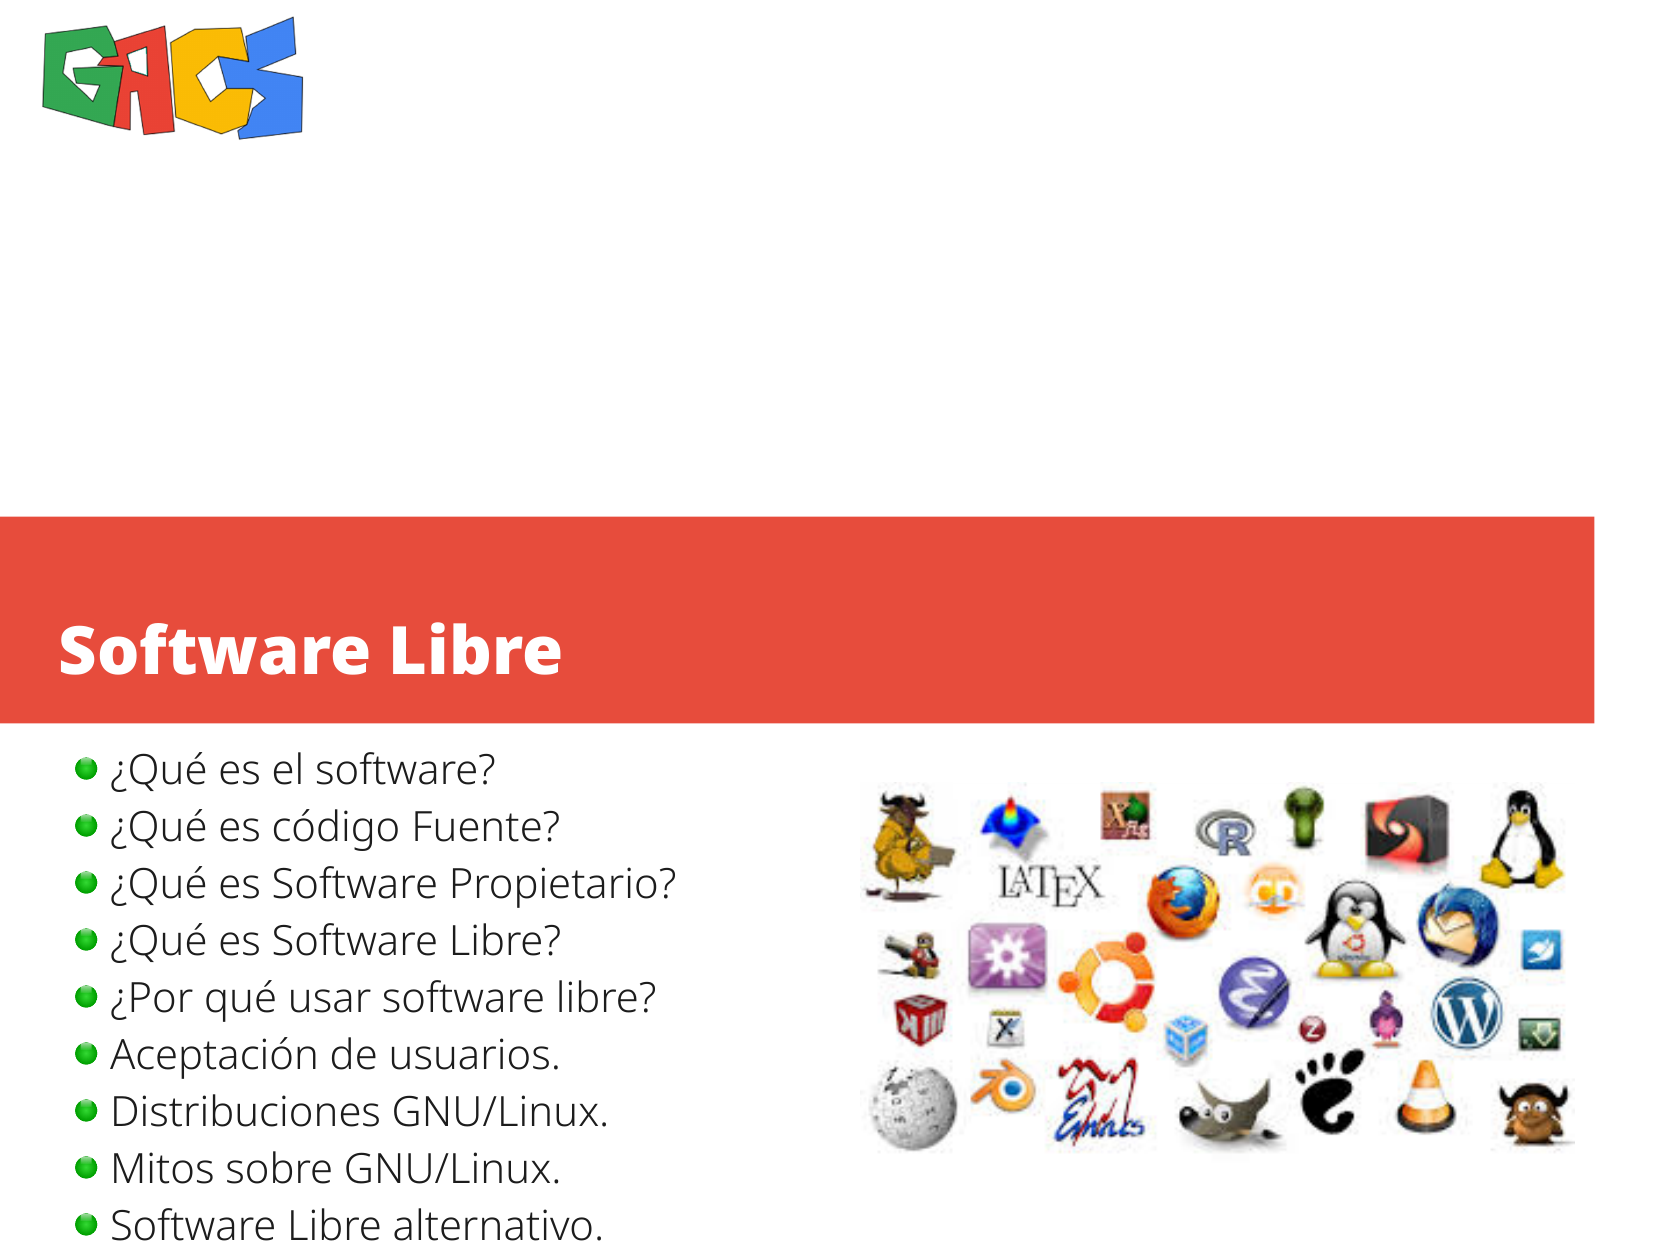

# Software Libre
¿Qué es el software?
¿Qué es código Fuente?
¿Qué es Software Propietario?
¿Qué es Software Libre?
¿Por qué usar software libre?
Aceptación de usuarios.
Distribuciones GNU/Linux.
Mitos sobre GNU/Linux.
Software Libre alternativo.